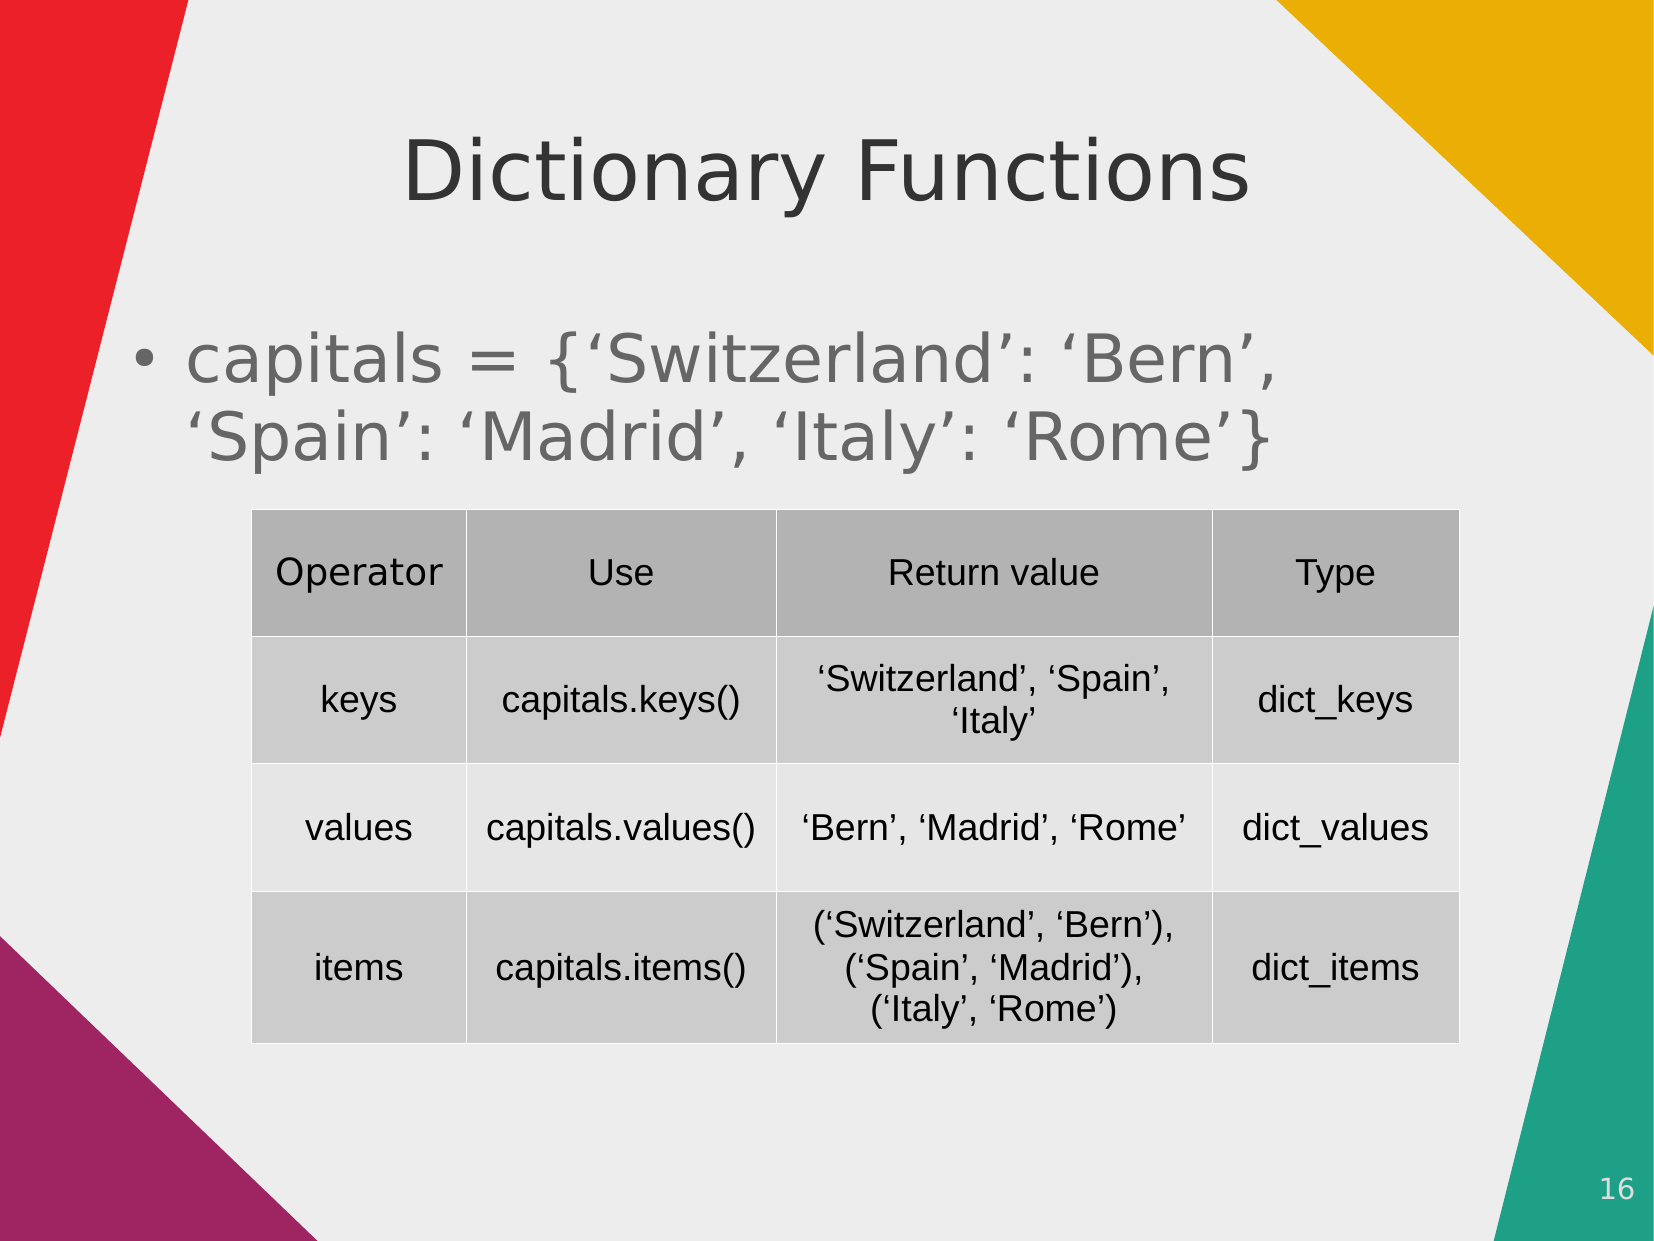

# Dictionary Functions
capitals = {‘Switzerland’: ‘Bern’, ‘Spain’: ‘Madrid’, ‘Italy’: ‘Rome’}
| Operator | Use | Return value | Type |
| --- | --- | --- | --- |
| keys | capitals.keys() | ‘Switzerland’, ‘Spain’, ‘Italy’ | dict\_keys |
| values | capitals.values() | ‘Bern’, ‘Madrid’, ‘Rome’ | dict\_values |
| items | capitals.items() | (‘Switzerland’, ‘Bern’), (‘Spain’, ‘Madrid’), (‘Italy’, ‘Rome’) | dict\_items |
16